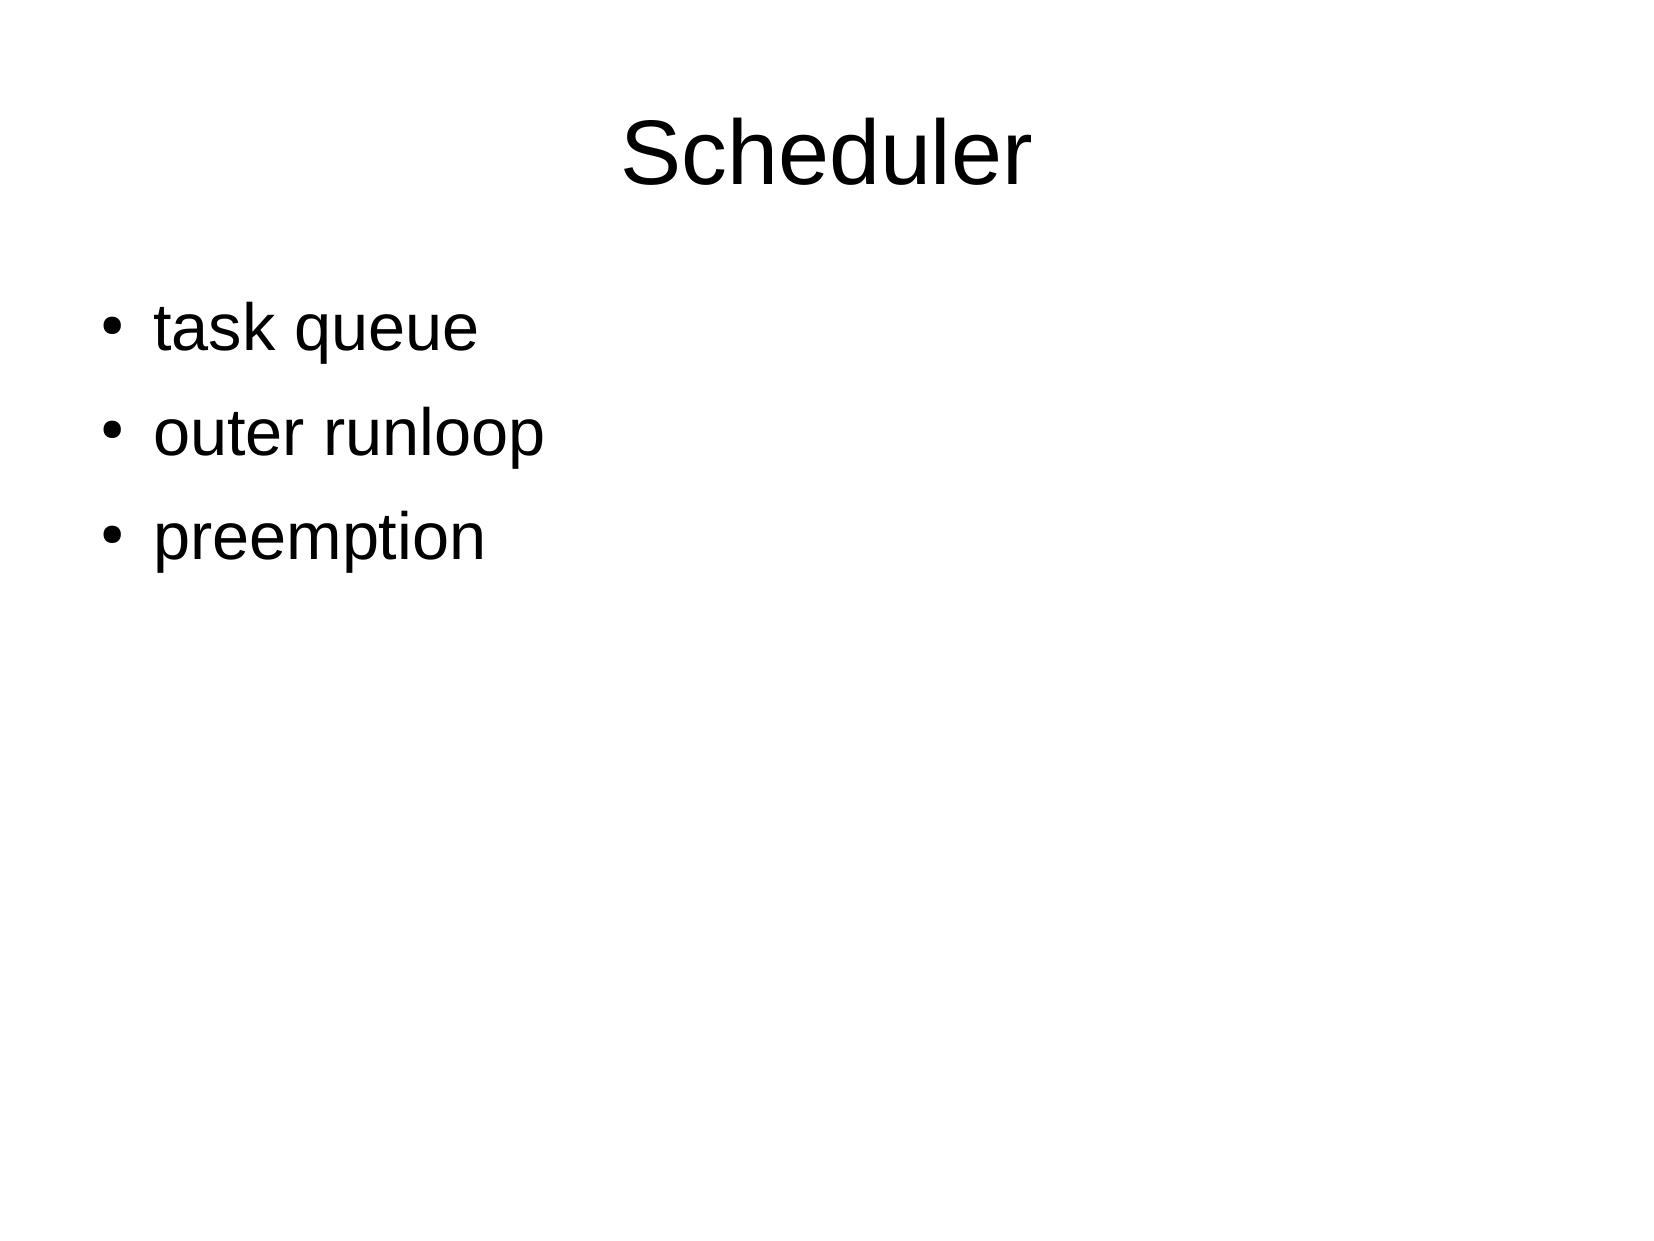

# Scheduler
task queue
outer runloop
preemption